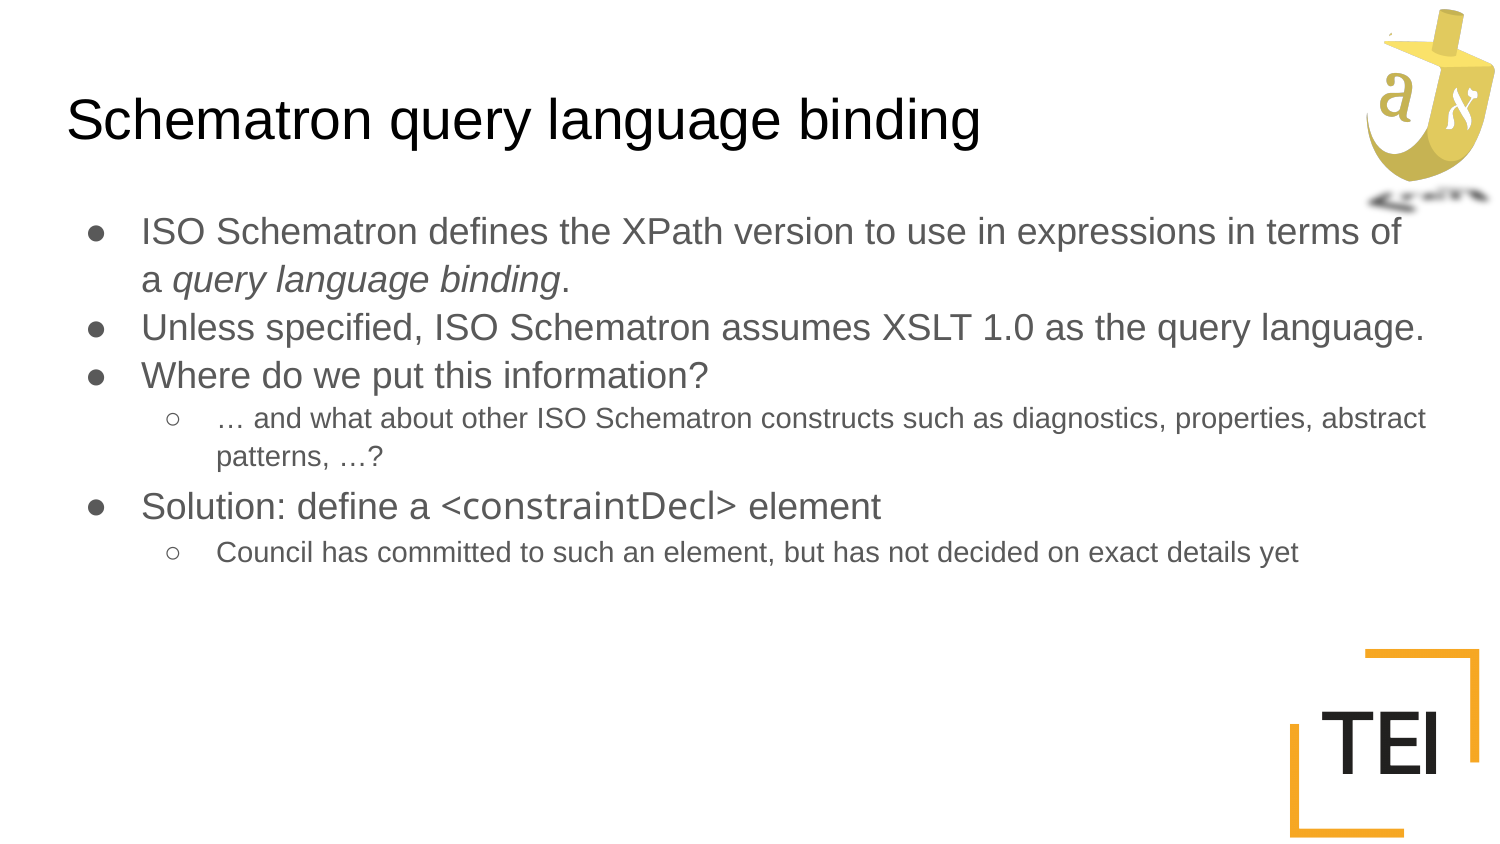

# Schematron query language binding
ISO Schematron defines the XPath version to use in expressions in terms of a query language binding.
Unless specified, ISO Schematron assumes XSLT 1.0 as the query language.
Where do we put this information?
… and what about other ISO Schematron constructs such as diagnostics, properties, abstract patterns, …?
Solution: define a <constraintDecl> element
Council has committed to such an element, but has not decided on exact details yet